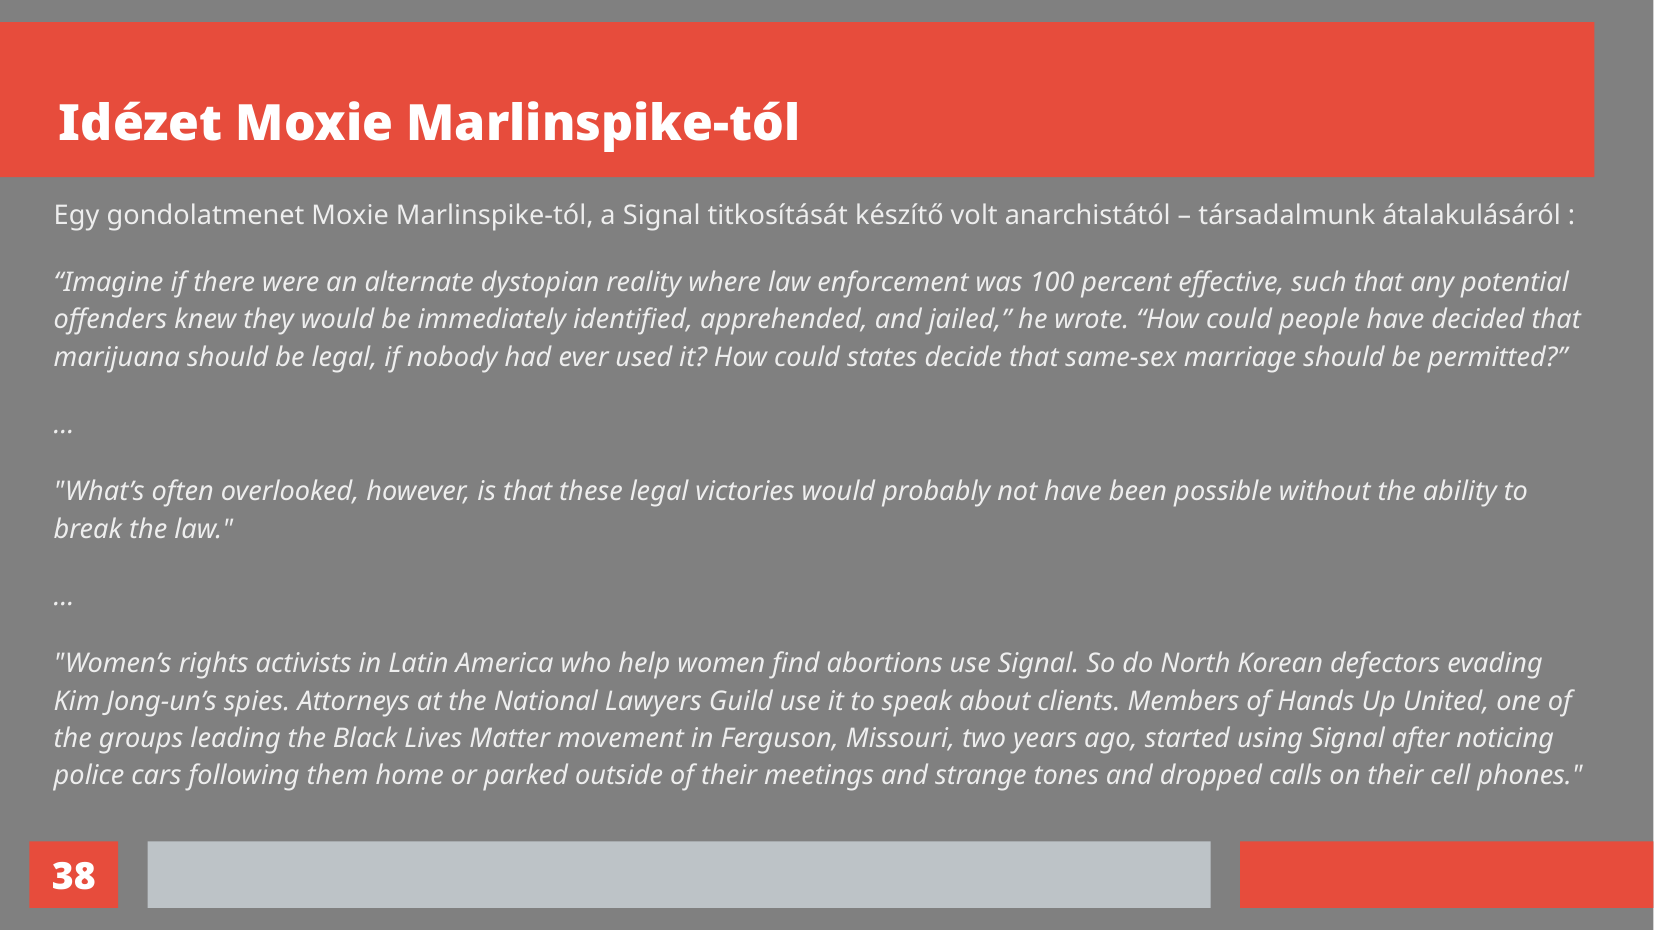

# Idézet Moxie Marlinspike-tól
Egy gondolatmenet Moxie Marlinspike-tól, a Signal titkosítását készítő volt anarchistától – társadalmunk átalakulásáról :
“Imagine if there were an alternate dystopian reality where law enforcement was 100 percent effective, such that any potential offenders knew they would be immediately identified, apprehended, and jailed,” he wrote. “How could people have decided that marijuana should be legal, if nobody had ever used it? How could states decide that same-sex marriage should be permitted?”
...
"What’s often overlooked, however, is that these legal victories would probably not have been possible without the ability to break the law."
...
"Women’s rights activists in Latin America who help women find abortions use Signal. So do North Korean defectors evading Kim Jong-un’s spies. Attorneys at the National Lawyers Guild use it to speak about clients. Members of Hands Up United, one of the groups leading the Black Lives Matter movement in Ferguson, Missouri, two years ago, started using Signal after noticing police cars following them home or parked outside of their meetings and strange tones and dropped calls on their cell phones."
38